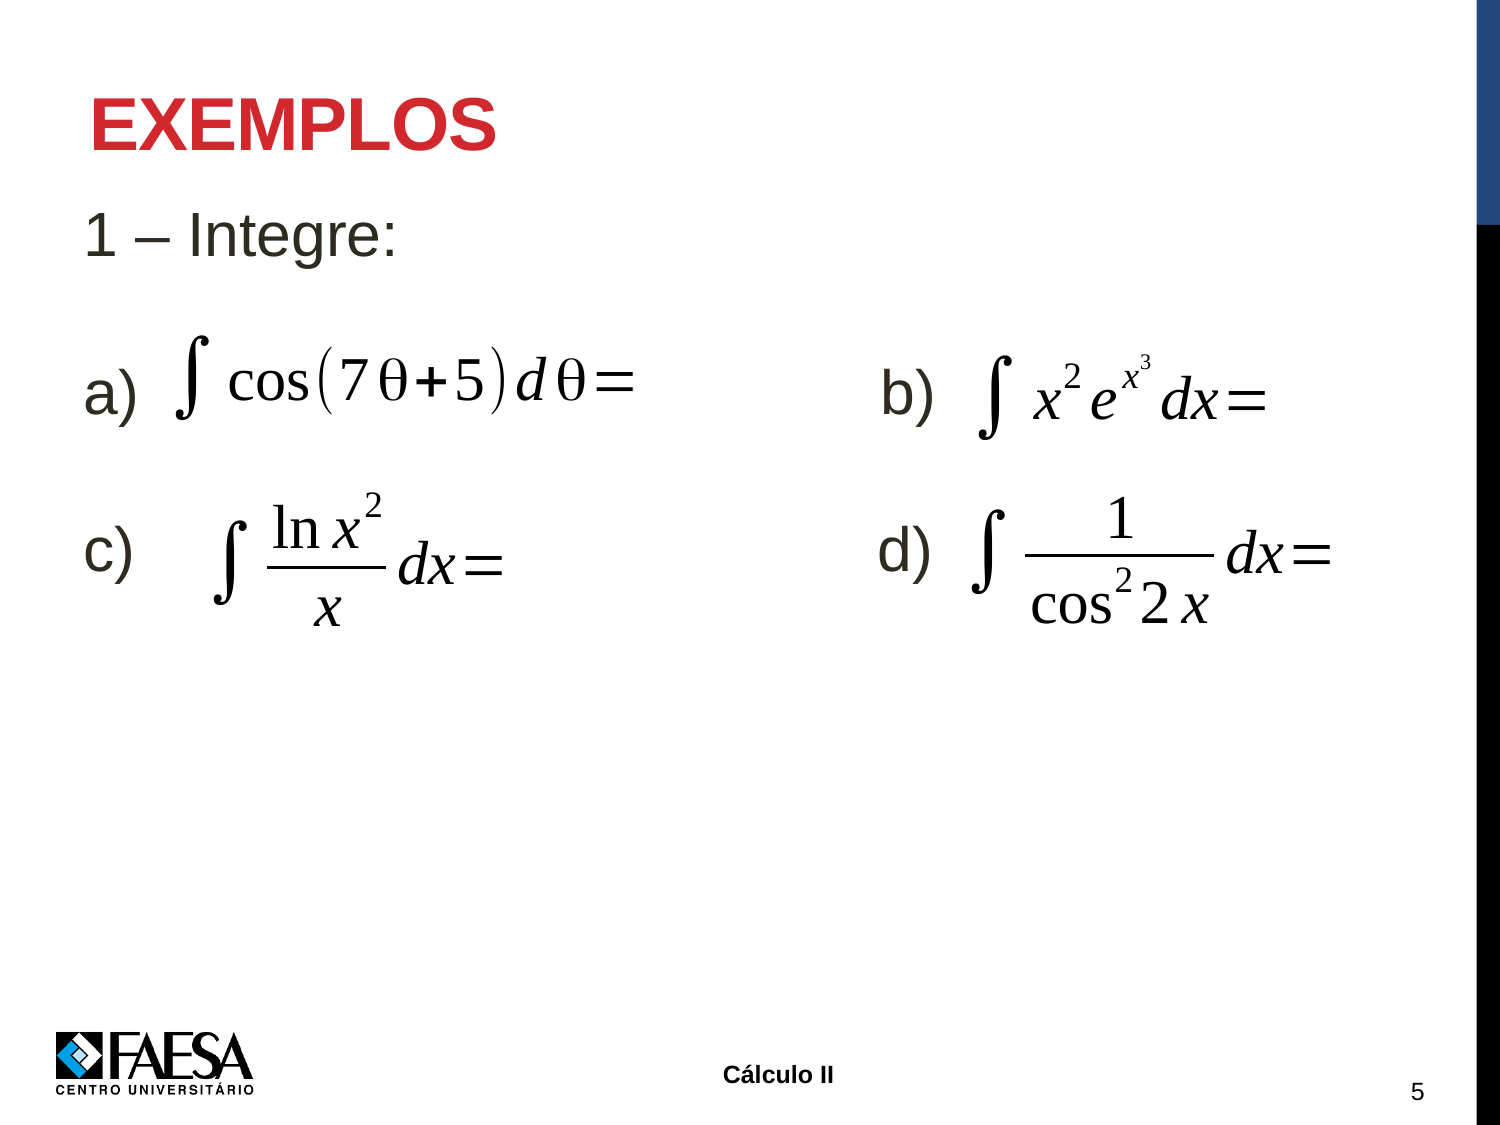

Exemplos
1 – Integre:
a) b)
c) d)